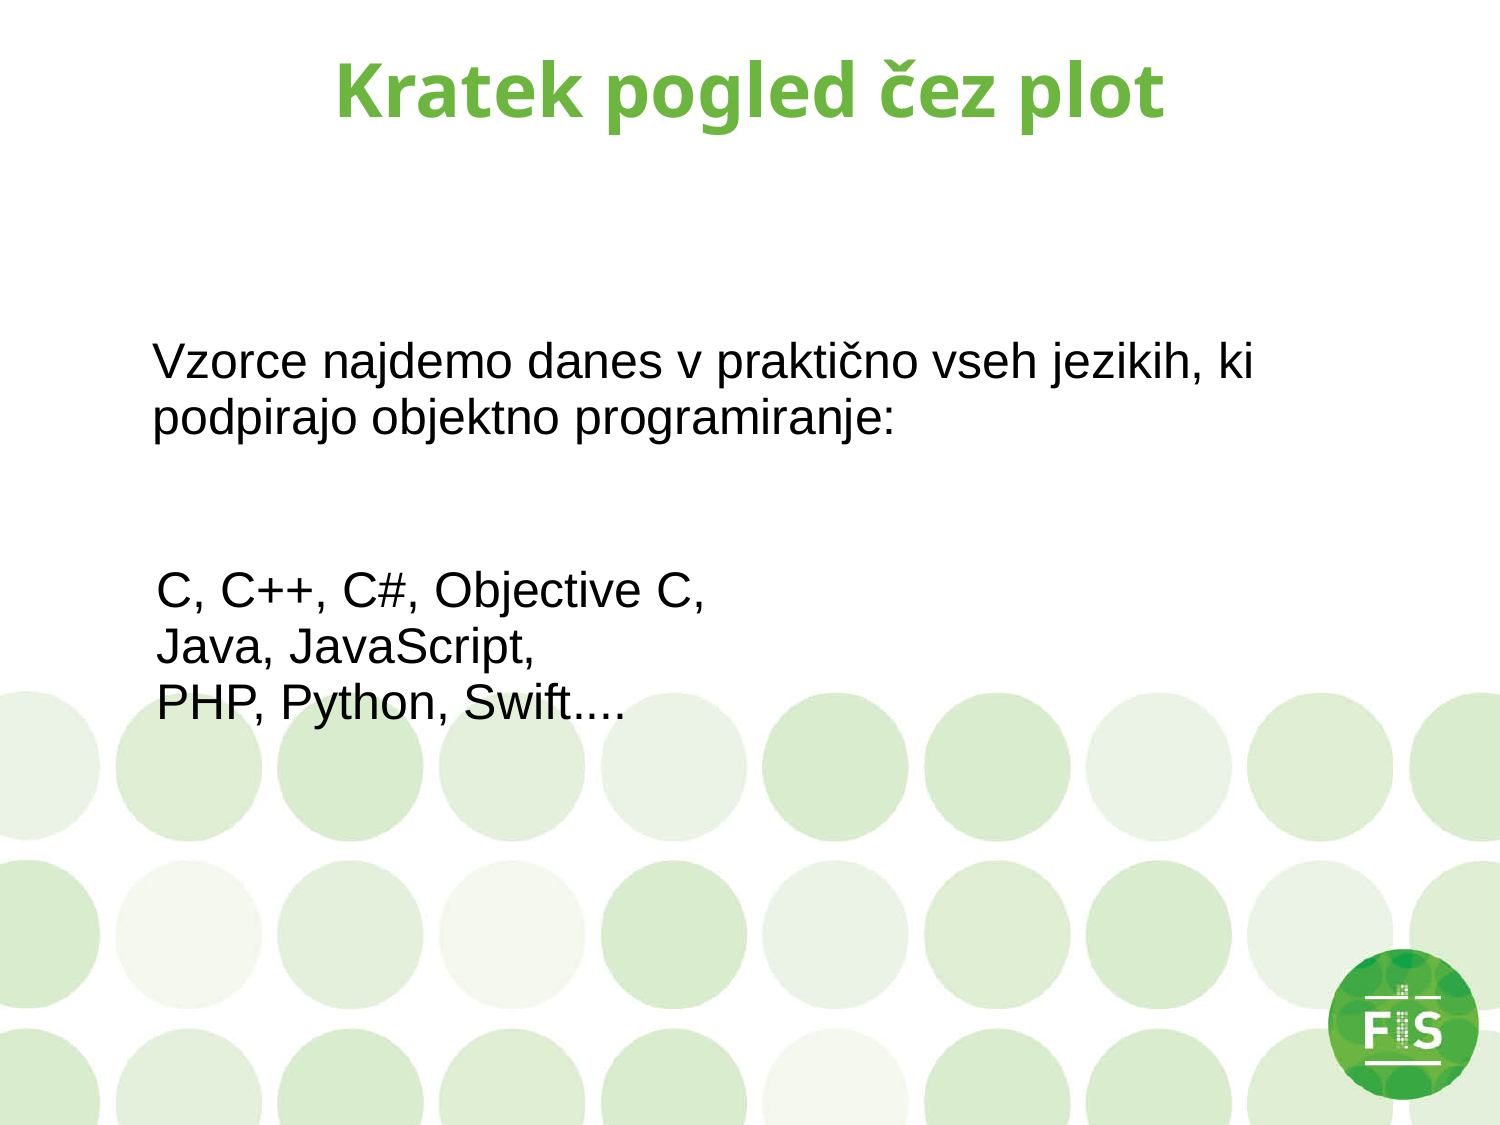

# Kratek pogled čez plot
Vzorce najdemo danes v praktično vseh jezikih, ki
podpirajo objektno programiranje:
C, C++, C#, Objective C,
Java, JavaScript,
PHP, Python, Swift....